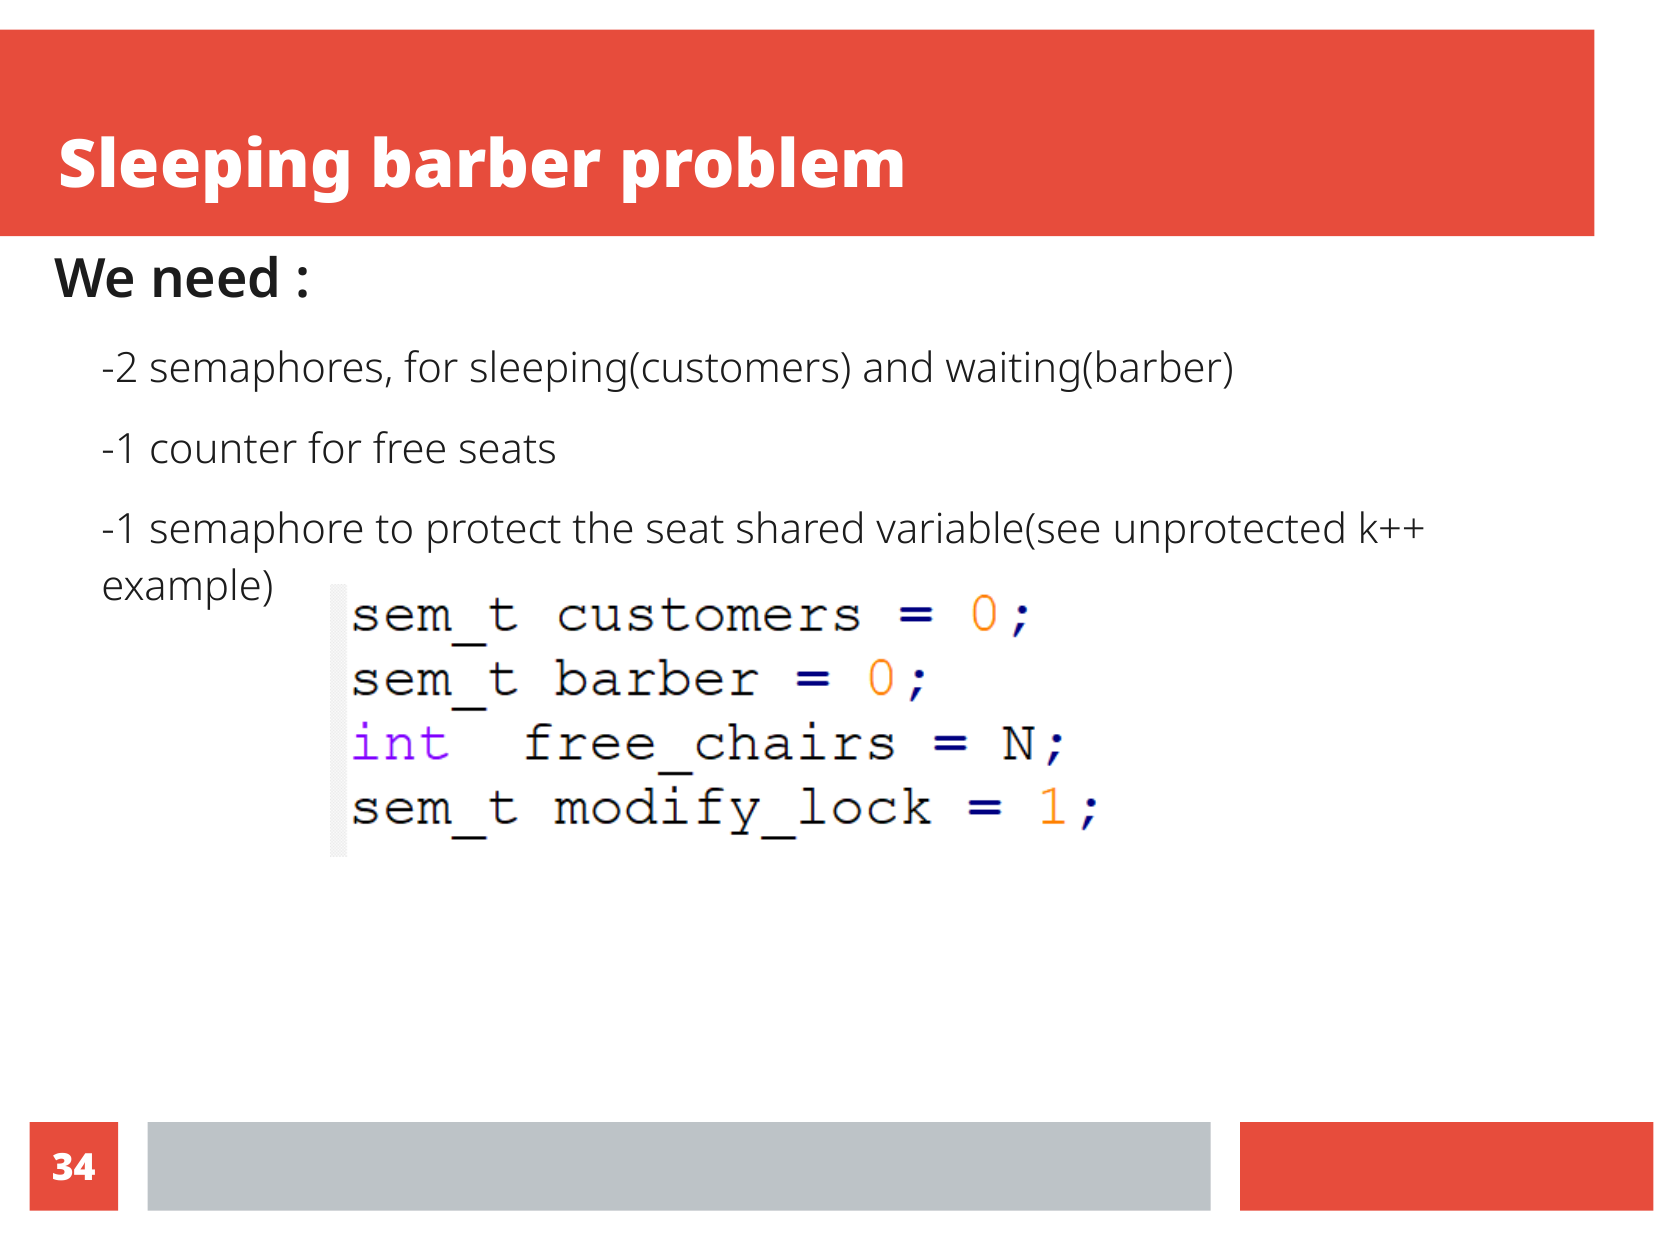

# Sleeping barber problem
We need :
-2 semaphores, for sleeping(customers) and waiting(barber)
-1 counter for free seats
-1 semaphore to protect the seat shared variable(see unprotected k++ example)
34